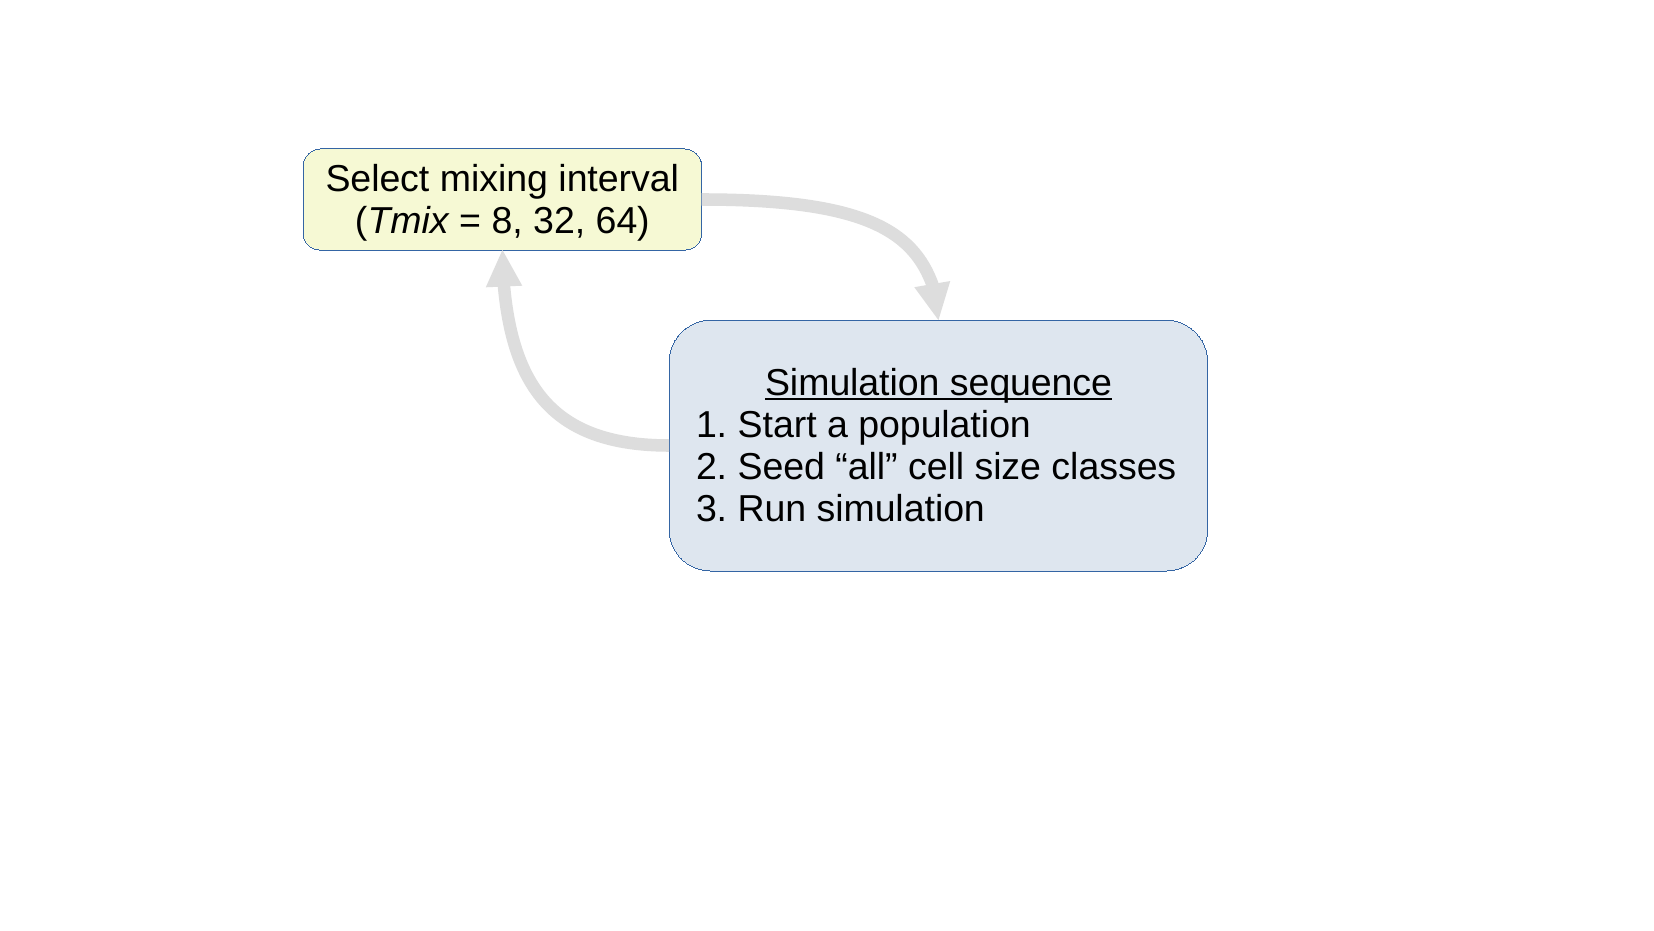

Select mixing interval
(Tmix = 8, 32, 64)
Simulation sequence
1. Start a population
2. Seed “all” cell size classes
3. Run simulation